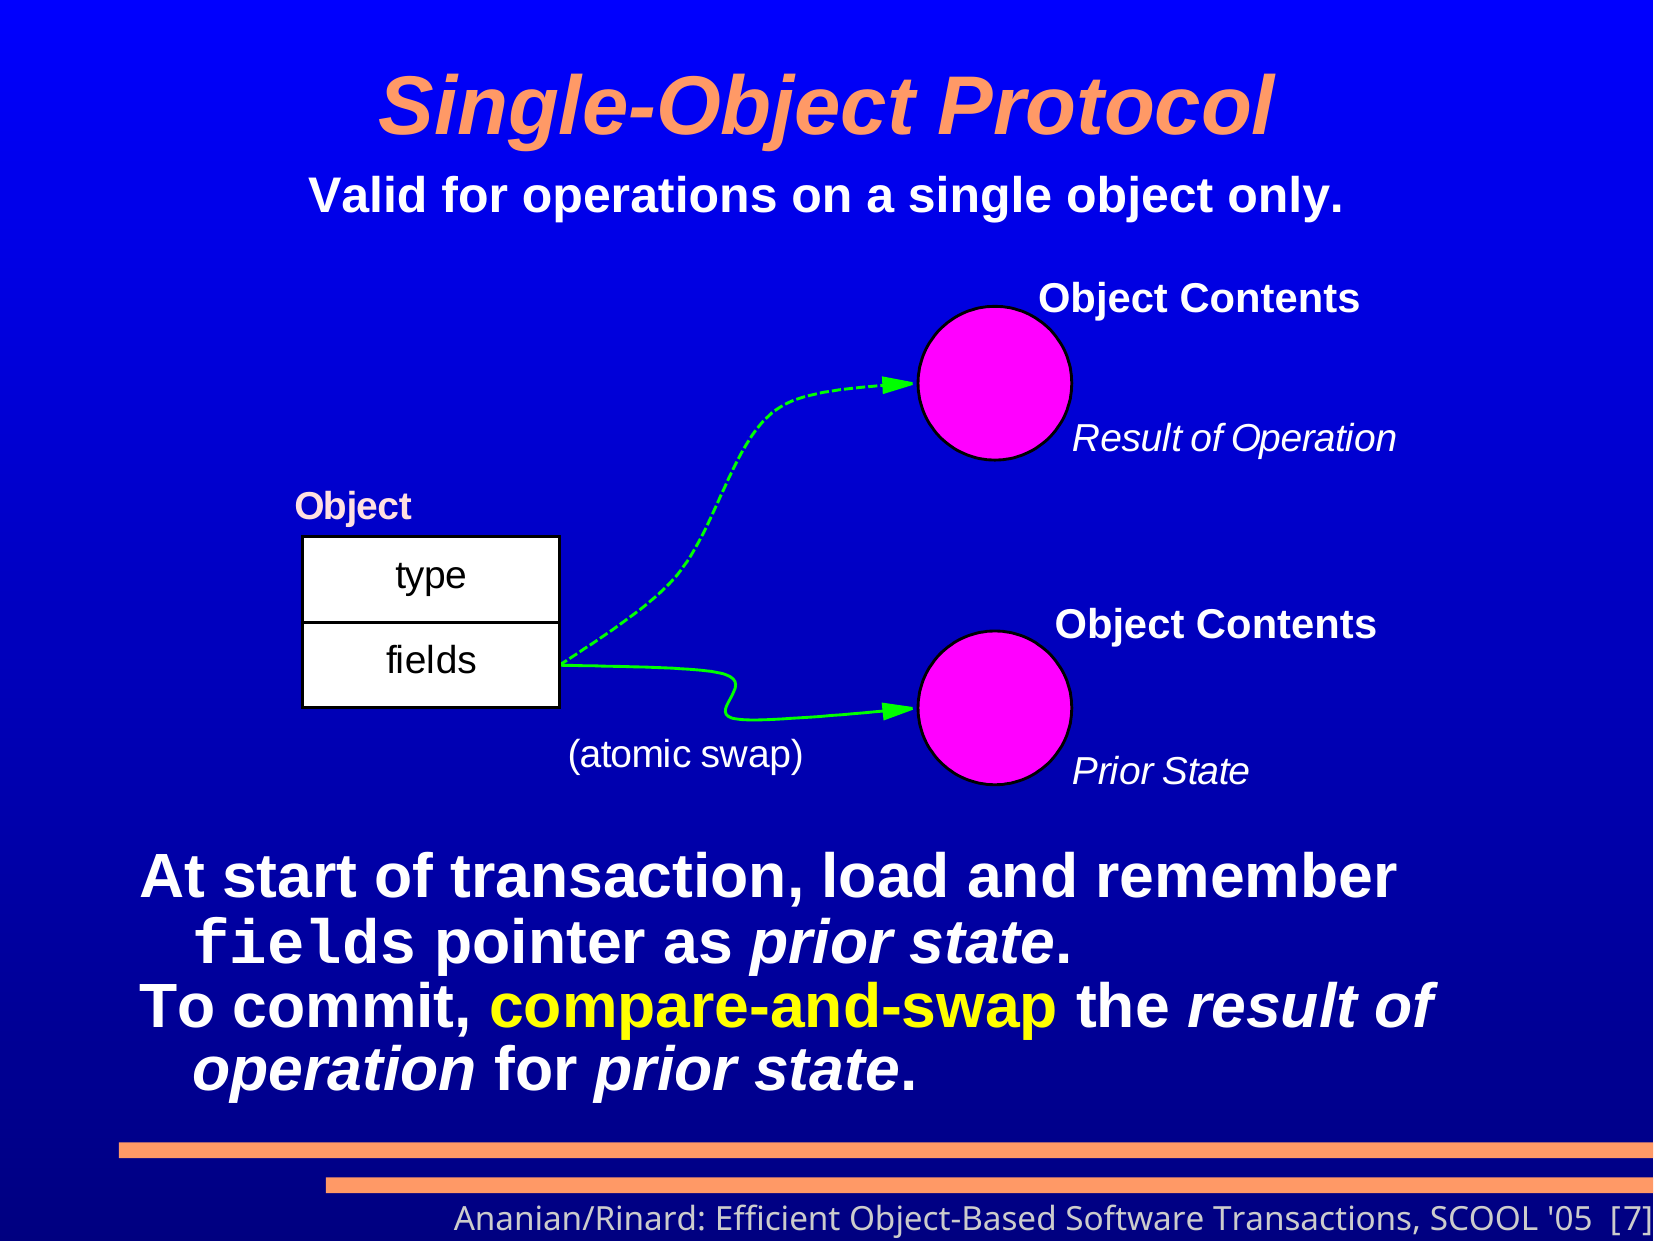

# Single-Object Protocol
Valid for operations on a single object only.
Object Contents
Object Contents
At start of transaction, load and remember fields pointer as prior state.
To commit, compare-and-swap the result of operation for prior state.